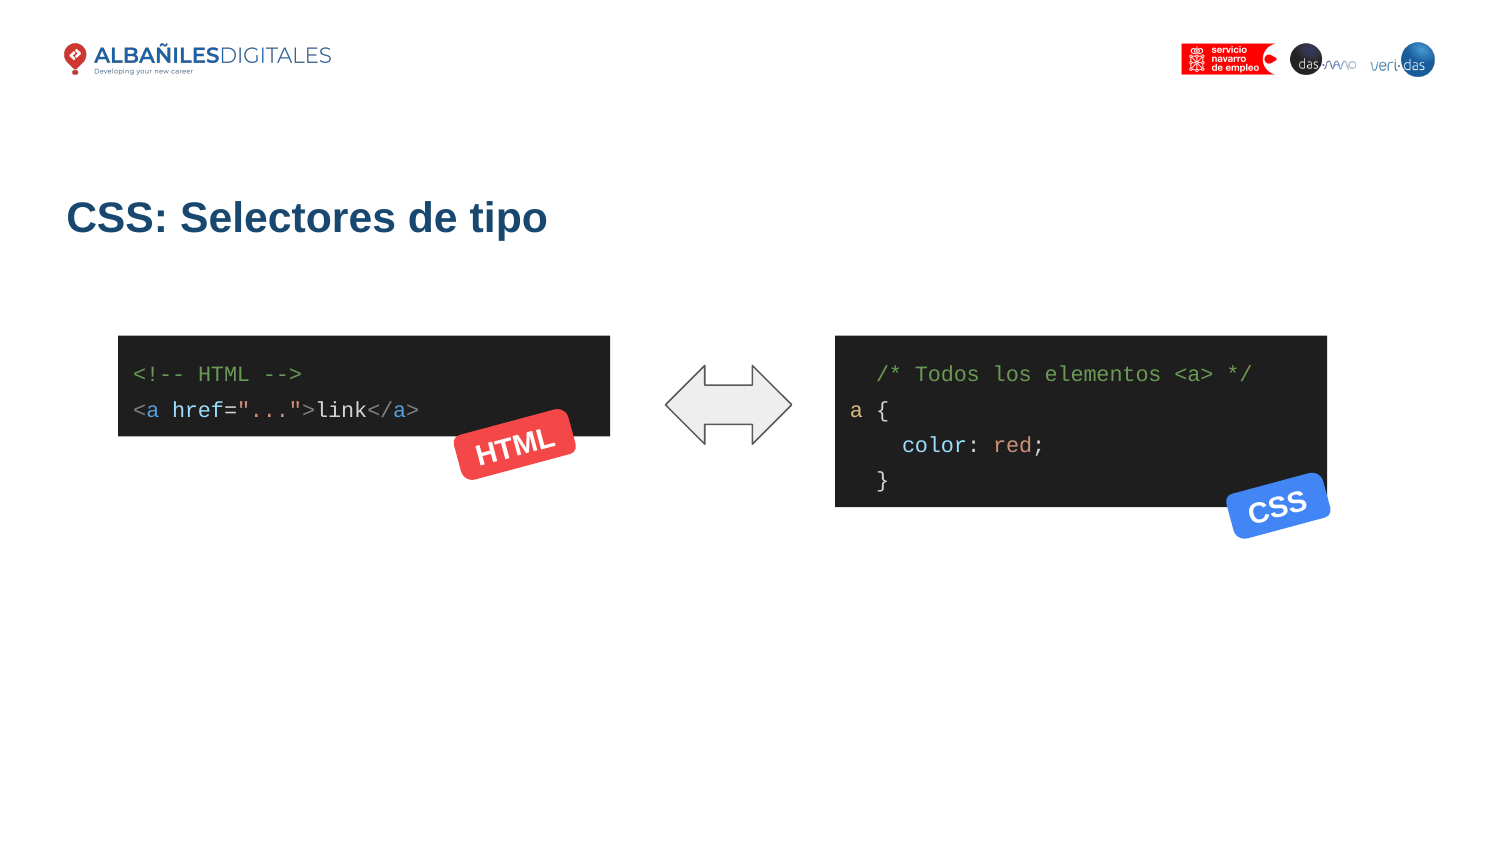

CSS: Selectores de tipo
<!-- HTML -->
<a href="...">link</a>
 /* Todos los elementos <a> */
a {
 color: red;
 }
HTML
CSS